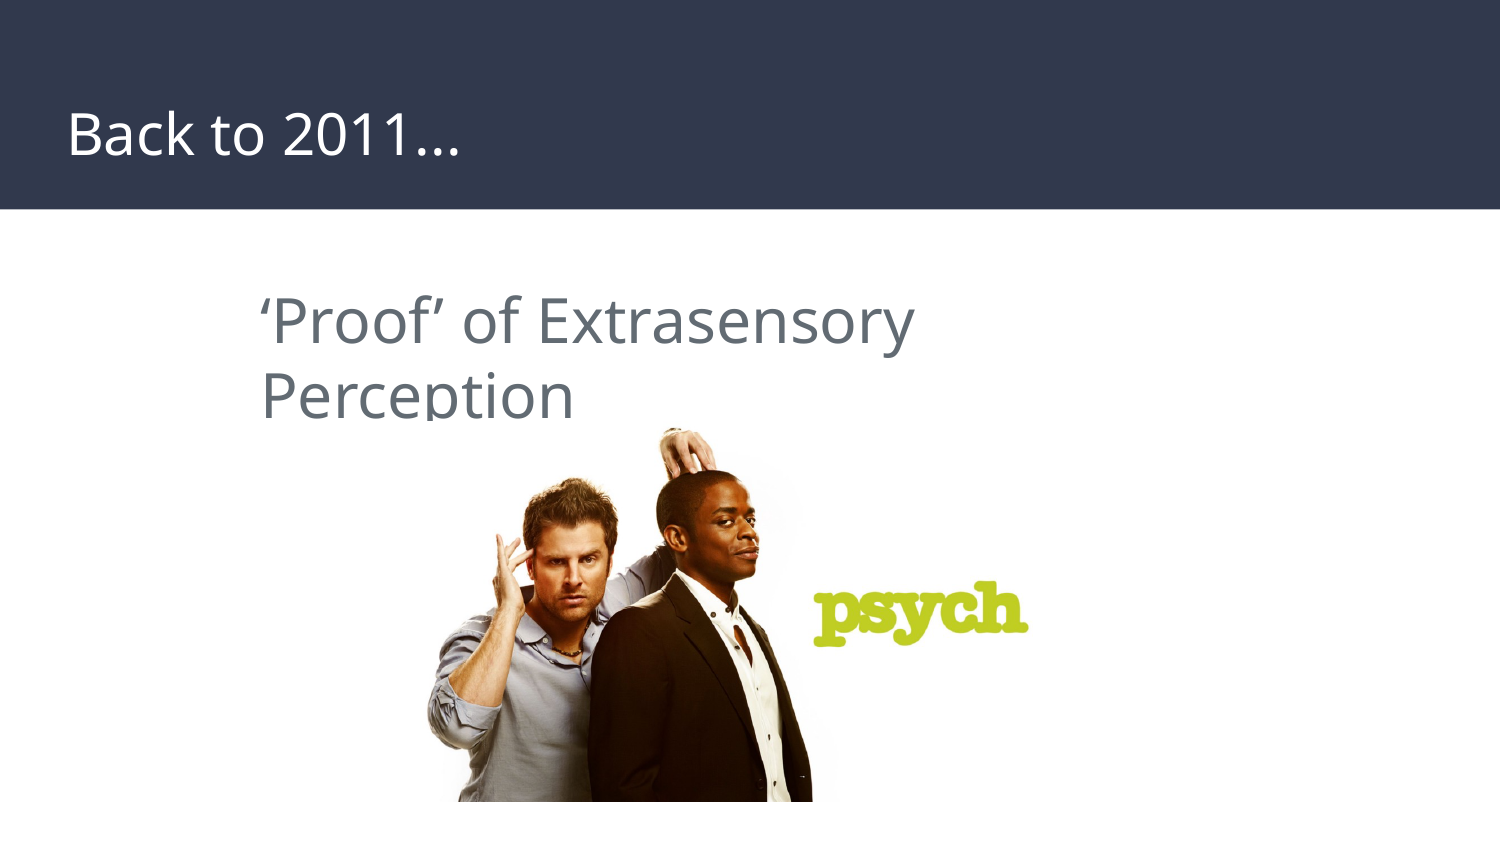

# Back to 2011...
‘Proof’ of Extrasensory Perception